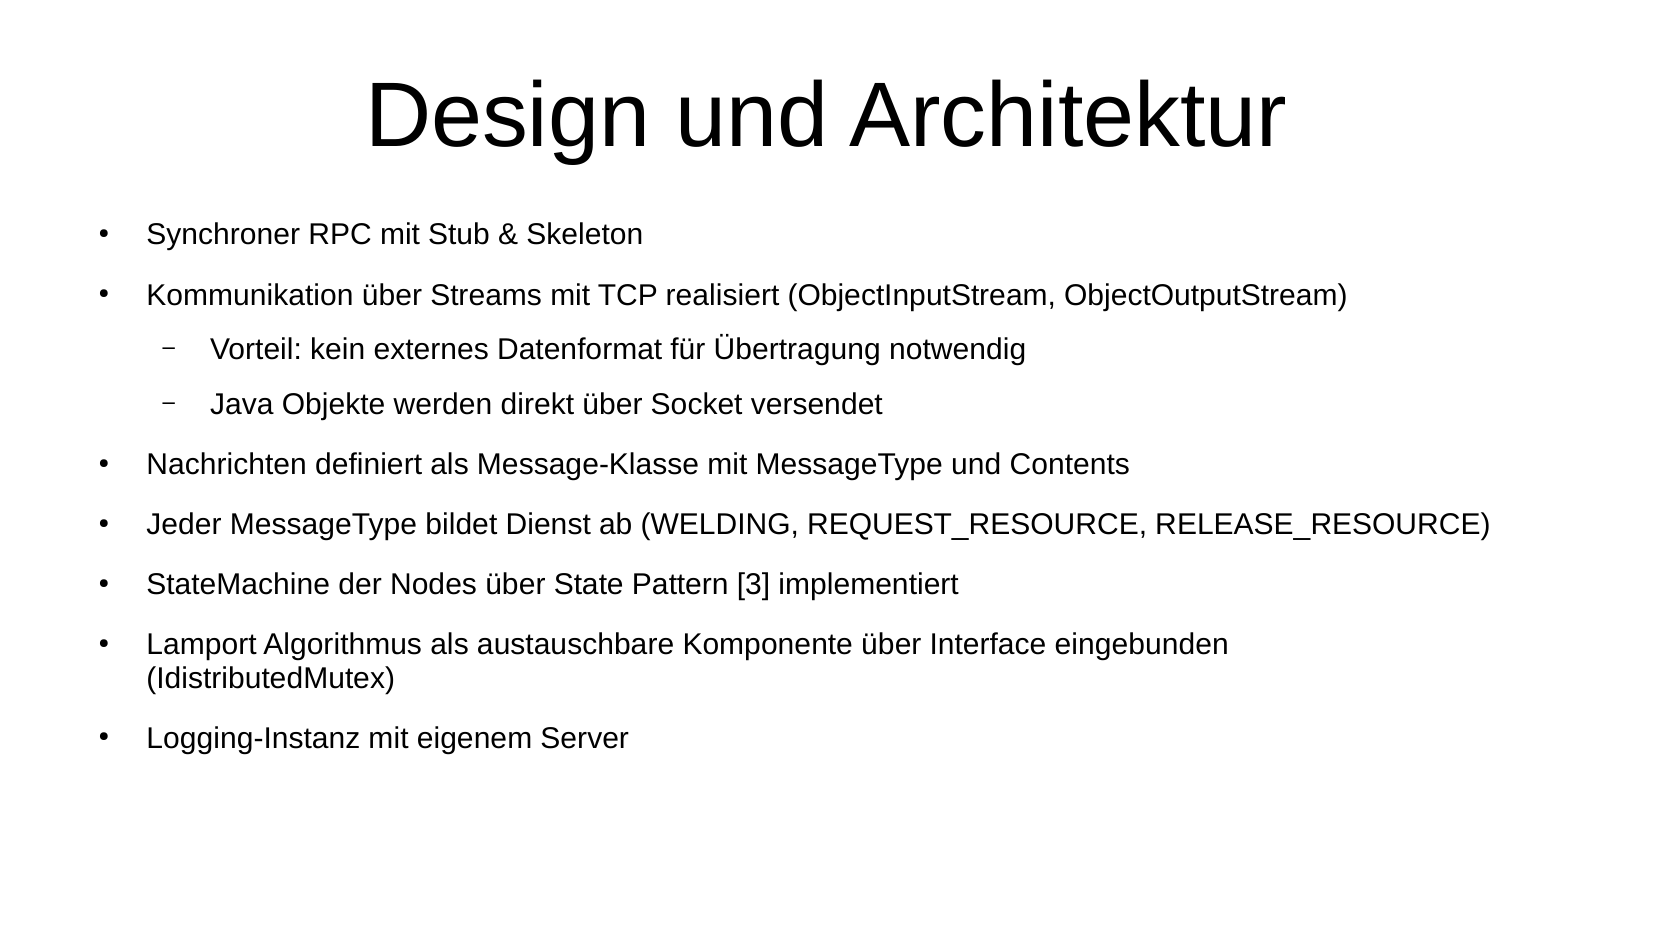

# Design und Architektur
Synchroner RPC mit Stub & Skeleton
Kommunikation über Streams mit TCP realisiert (ObjectInputStream, ObjectOutputStream)
Vorteil: kein externes Datenformat für Übertragung notwendig
Java Objekte werden direkt über Socket versendet
Nachrichten definiert als Message-Klasse mit MessageType und Contents
Jeder MessageType bildet Dienst ab (WELDING, REQUEST_RESOURCE, RELEASE_RESOURCE)
StateMachine der Nodes über State Pattern [3] implementiert
Lamport Algorithmus als austauschbare Komponente über Interface eingebunden
(IdistributedMutex)
Logging-Instanz mit eigenem Server